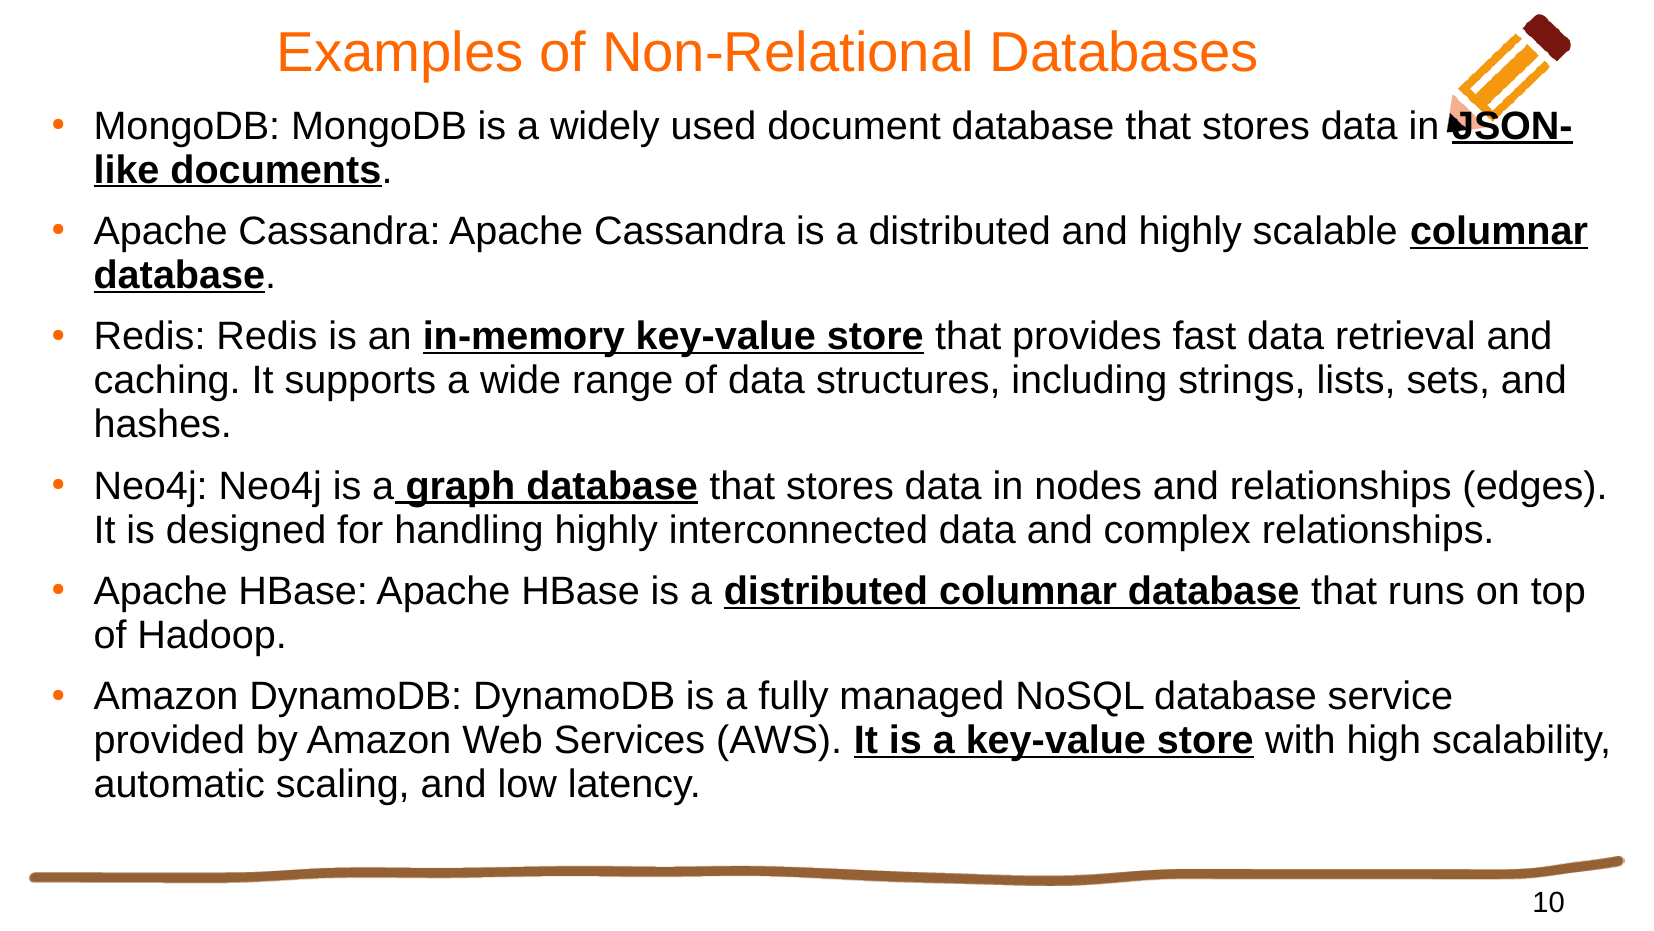

# Examples of Non-Relational Databases
MongoDB: MongoDB is a widely used document database that stores data in JSON-like documents.
Apache Cassandra: Apache Cassandra is a distributed and highly scalable columnar database.
Redis: Redis is an in-memory key-value store that provides fast data retrieval and caching. It supports a wide range of data structures, including strings, lists, sets, and hashes.
Neo4j: Neo4j is a graph database that stores data in nodes and relationships (edges). It is designed for handling highly interconnected data and complex relationships.
Apache HBase: Apache HBase is a distributed columnar database that runs on top of Hadoop.
Amazon DynamoDB: DynamoDB is a fully managed NoSQL database service provided by Amazon Web Services (AWS). It is a key-value store with high scalability, automatic scaling, and low latency.
10